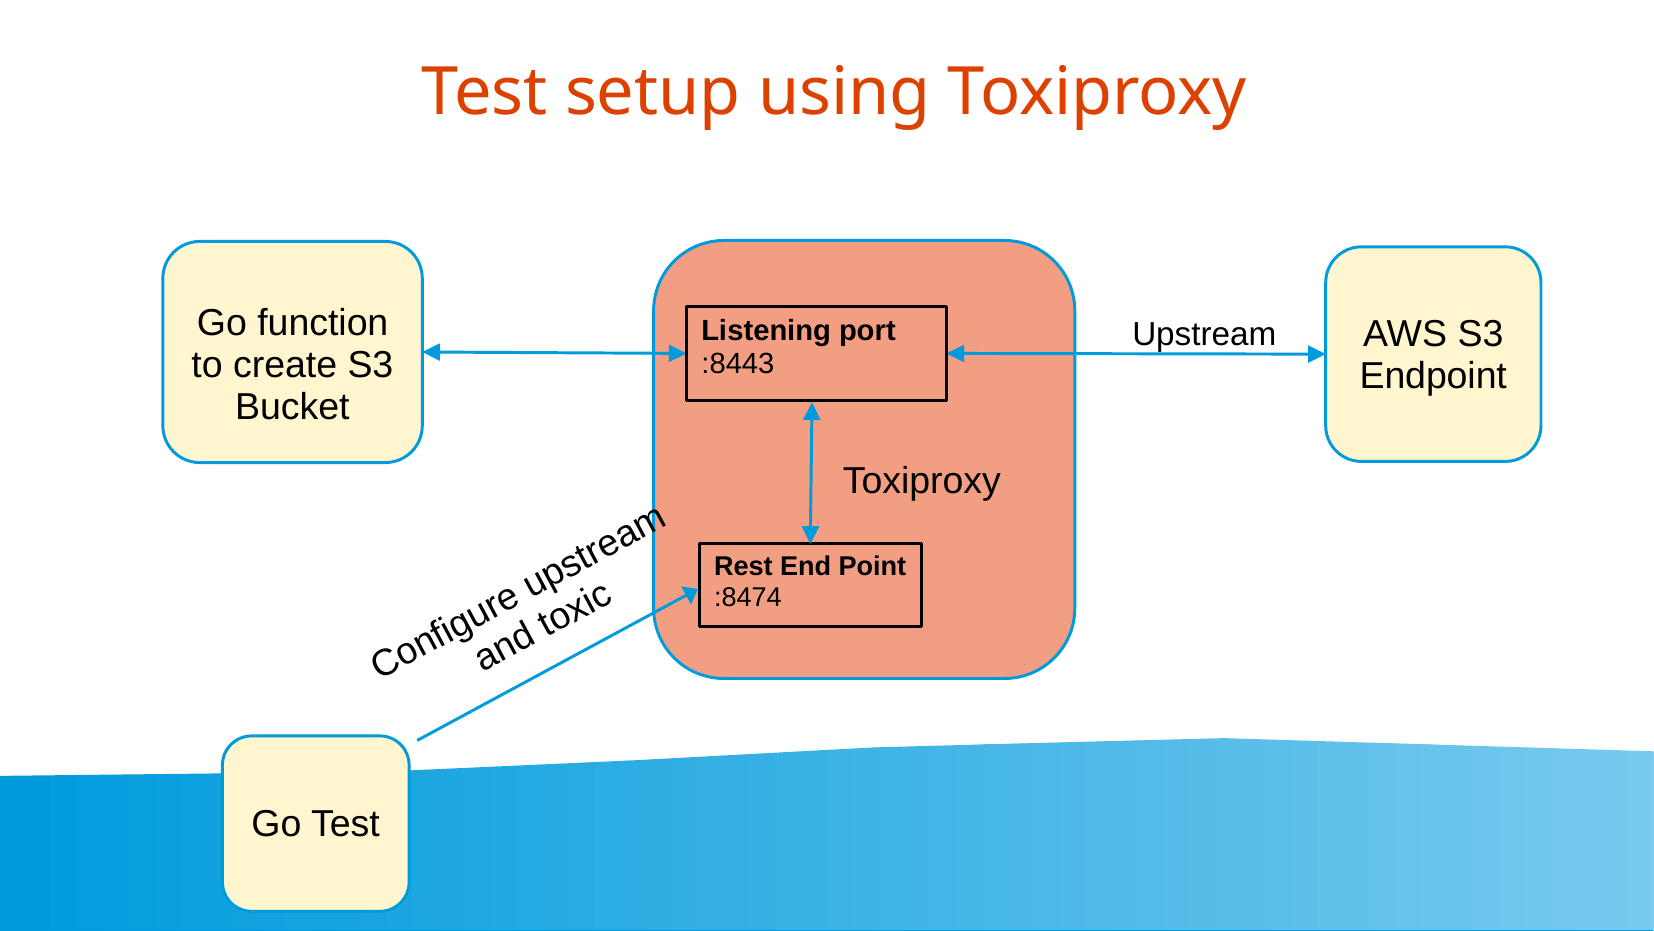

# Test setup using Toxiproxy
 Toxiproxy
Go function to create S3 Bucket
AWS S3 Endpoint
Listening port
:8443
Rest End Point
:8474
Configure upstream
 and toxic
Go Test